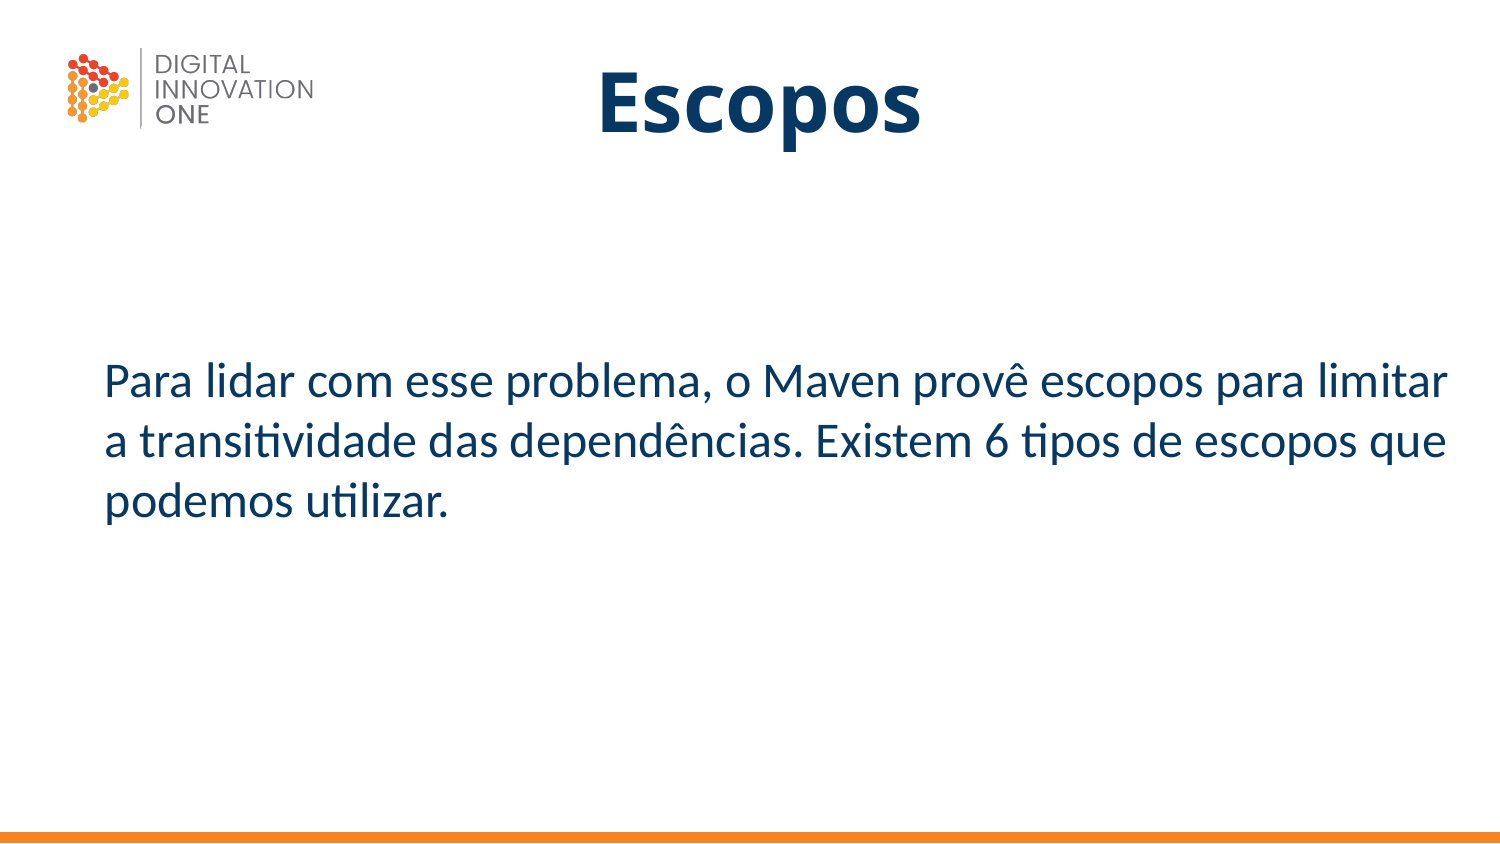

Escopos
Para lidar com esse problema, o Maven provê escopos para limitar a transitividade das dependências. Existem 6 tipos de escopos que podemos utilizar.